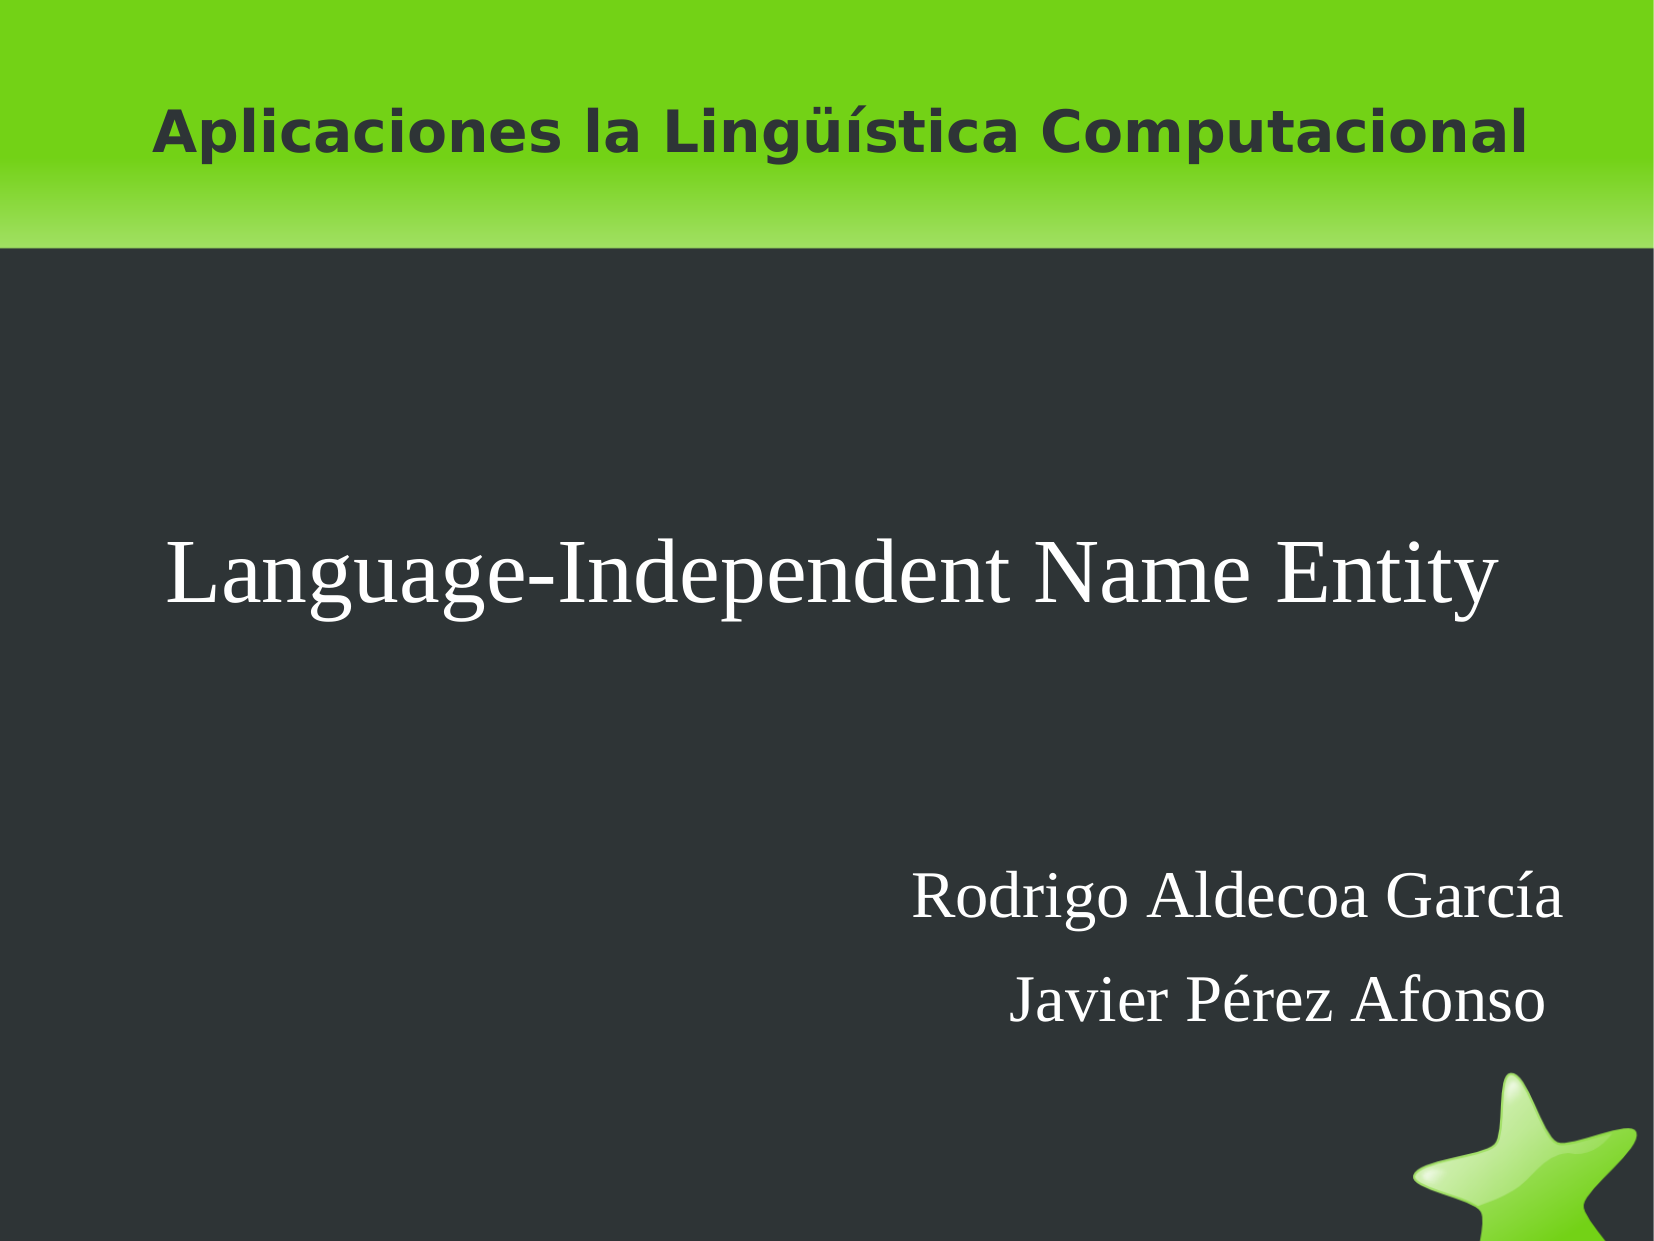

Aplicaciones la Lingüística Computacional
# Language-Independent Name Entity
Rodrigo Aldecoa García
Javier Pérez Afonso